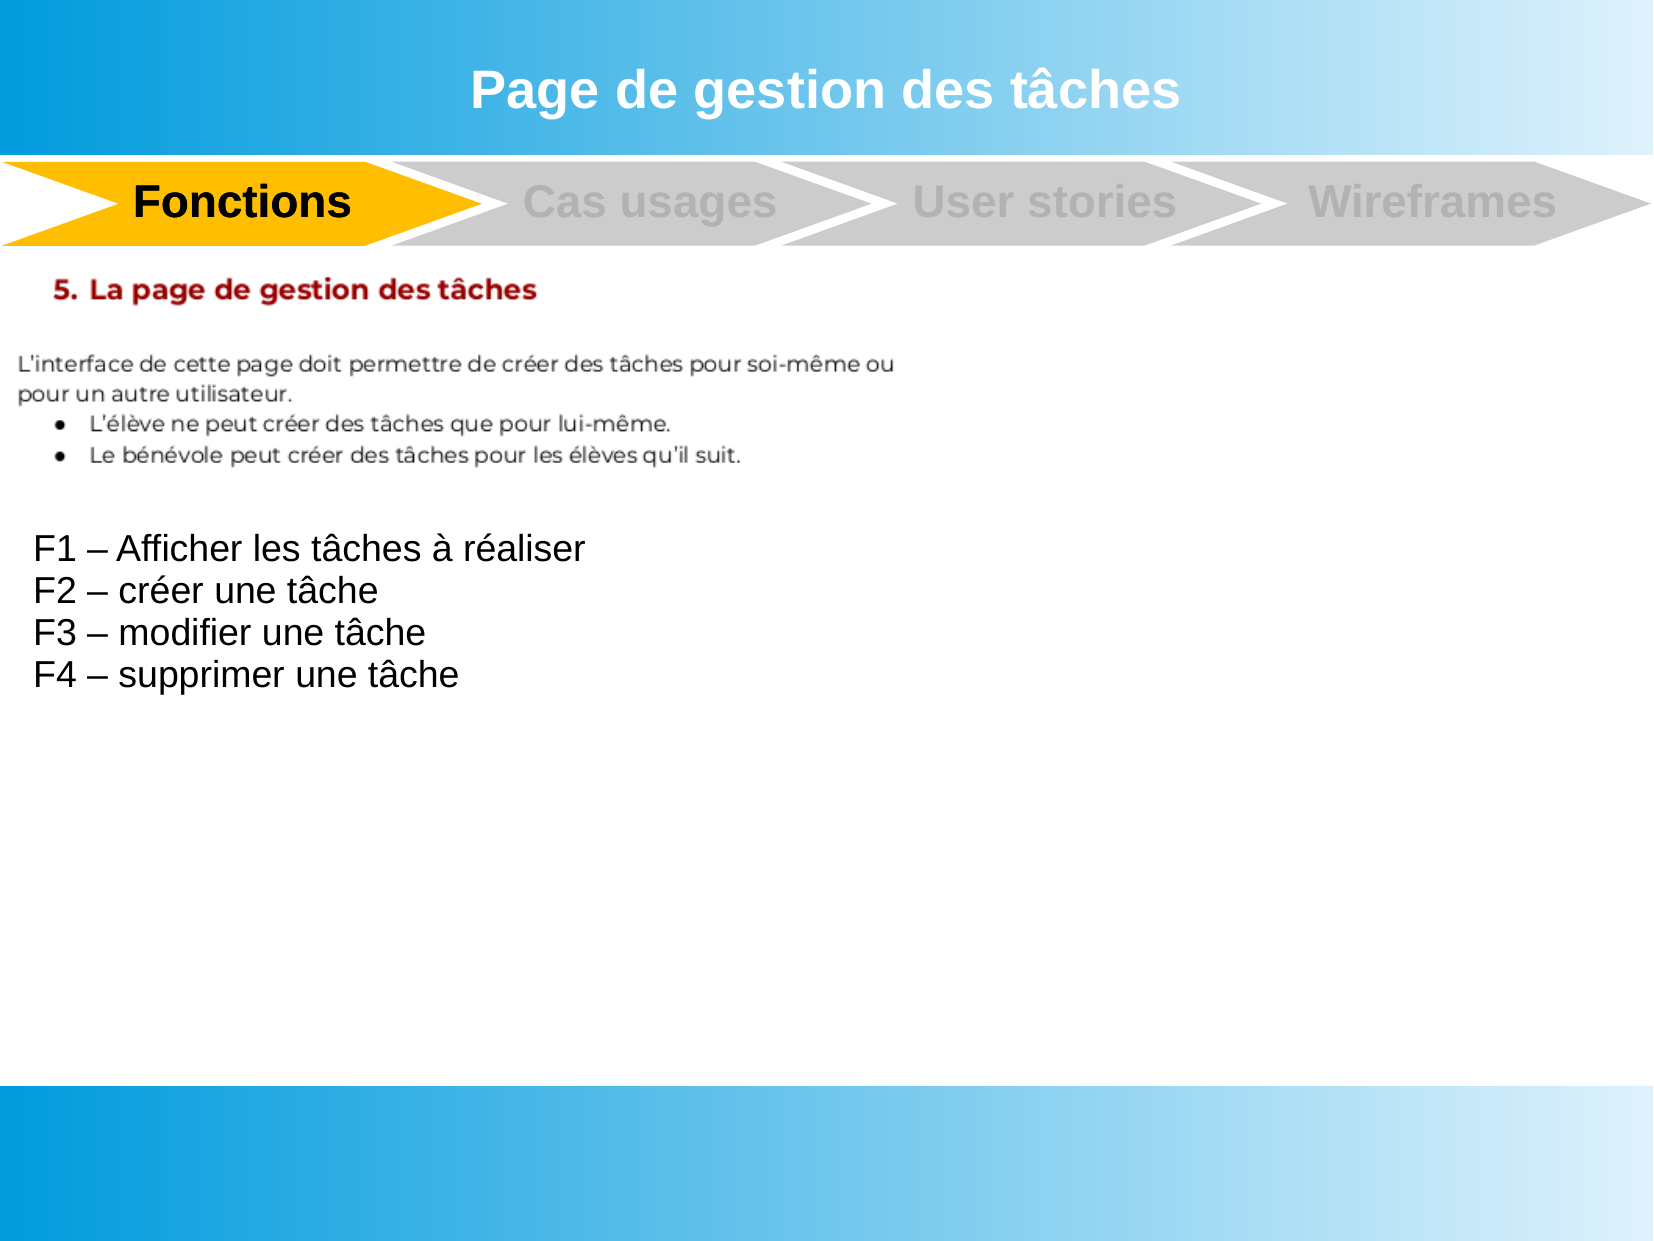

# Page de gestion des tâches
Fonctions
Fonctions
Cas usages
User stories
Wireframes
F1 – Afficher les tâches à réaliser
F2 – créer une tâche
F3 – modifier une tâche
F4 – supprimer une tâche